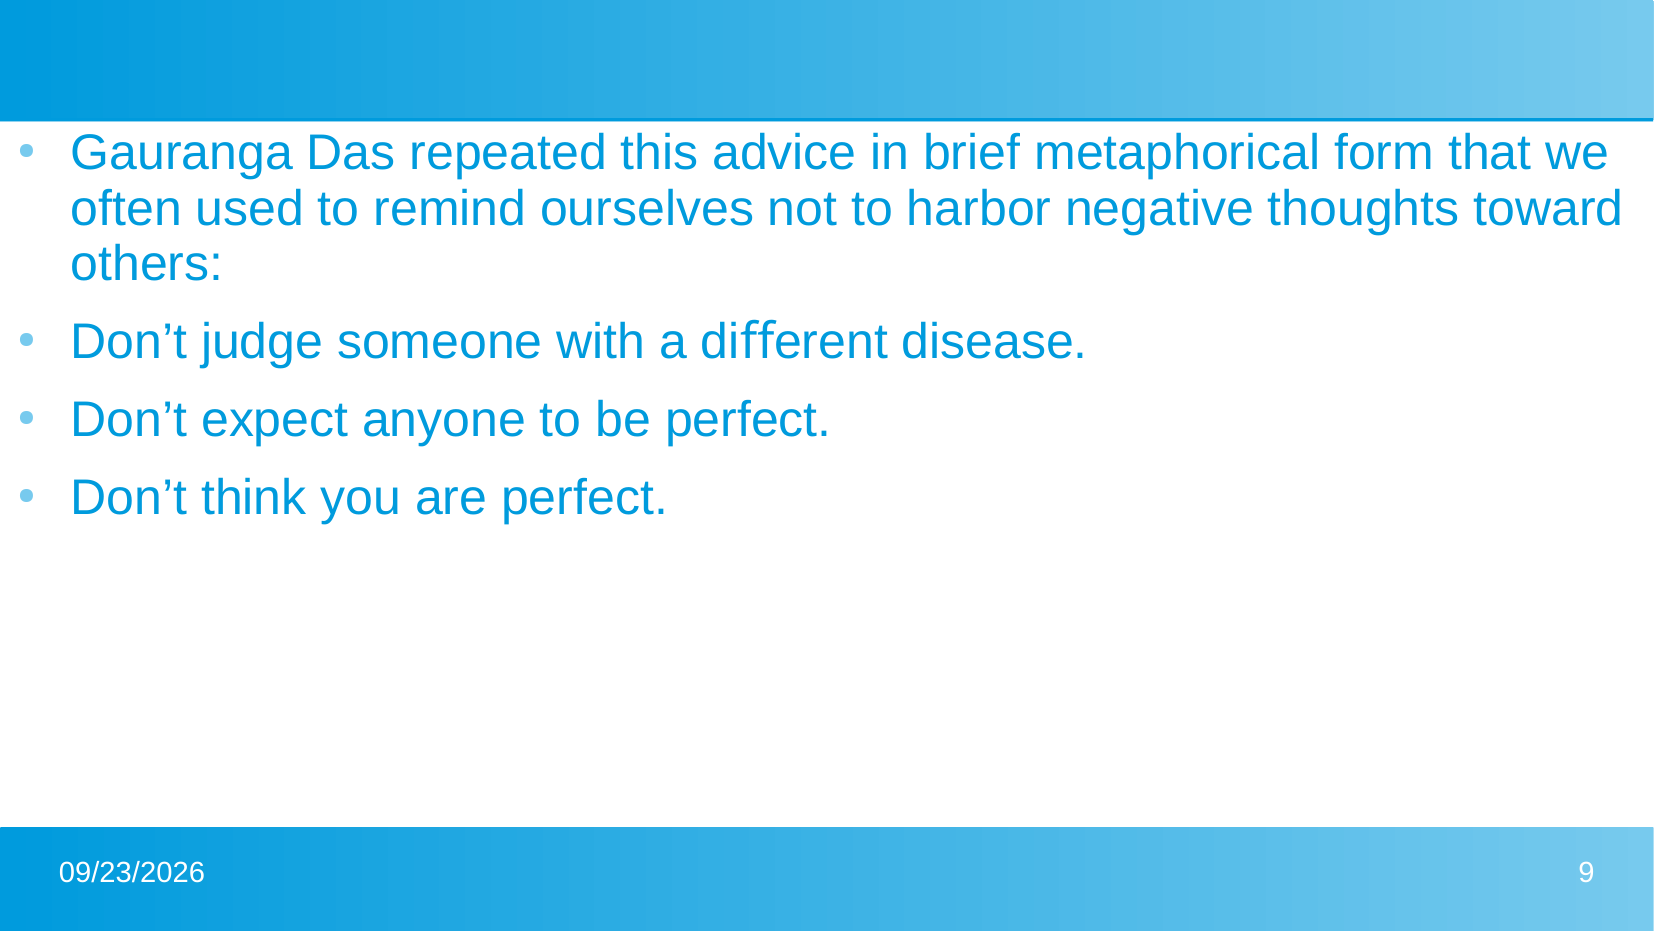

#
Gauranga Das repeated this advice in brief metaphorical form that we often used to remind ourselves not to harbor negative thoughts toward others:
Don’t judge someone with a diﬀerent disease.
Don’t expect anyone to be perfect.
Don’t think you are perfect.
9